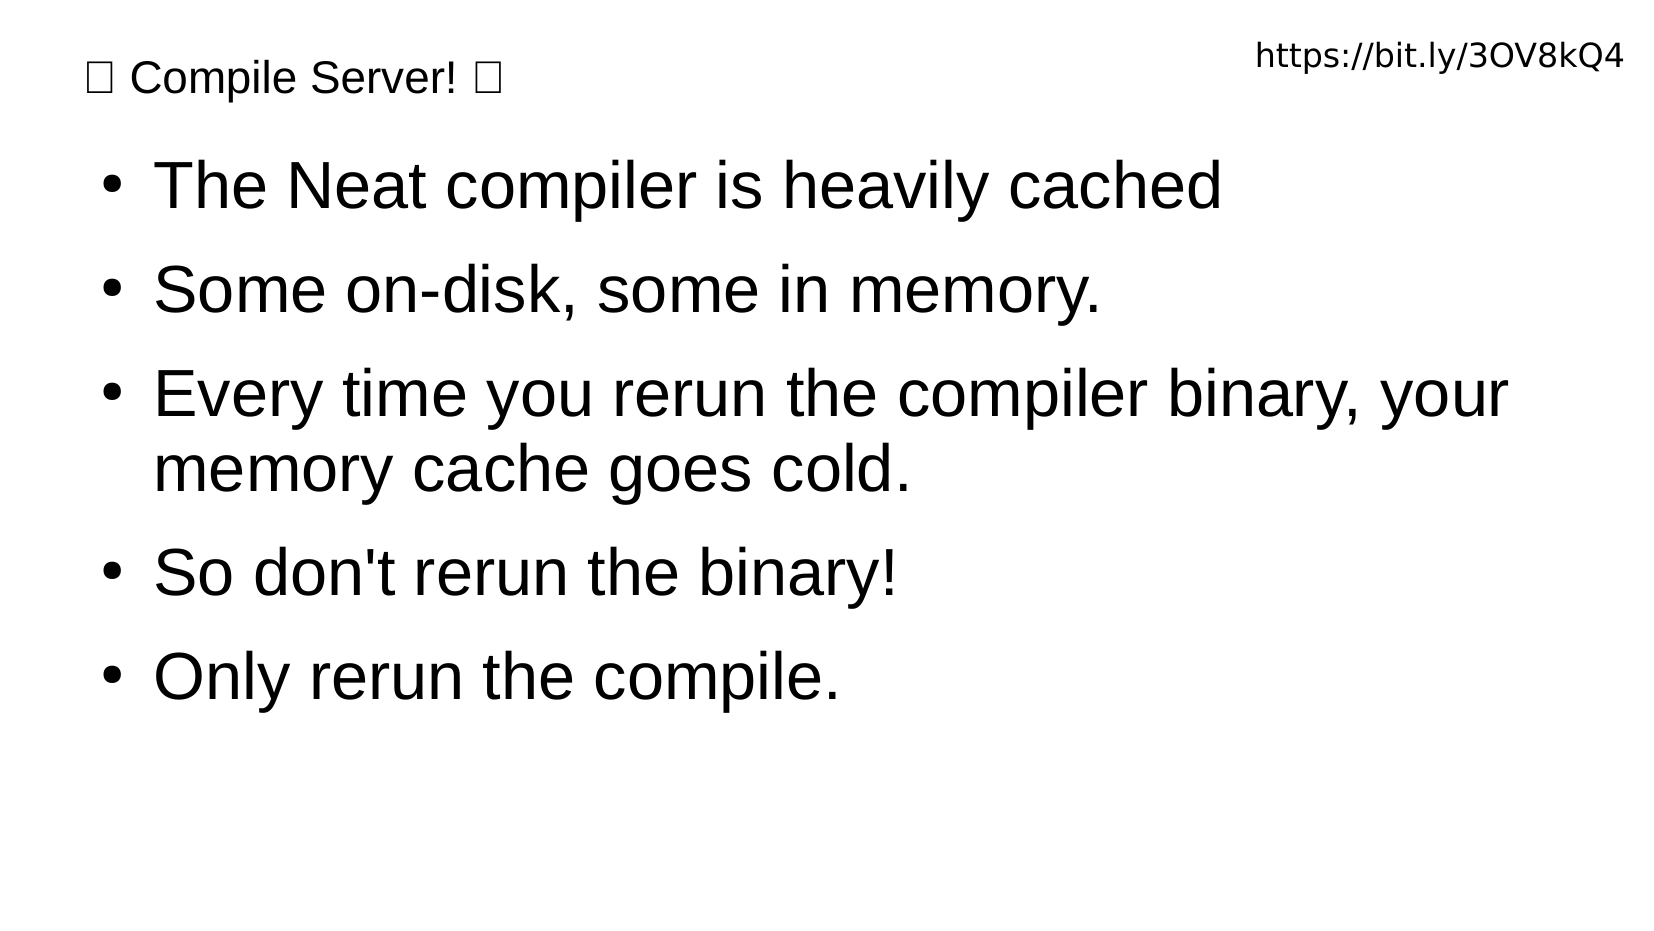

# ✨ Compile Server! ✨
The Neat compiler is heavily cached
Some on-disk, some in memory.
Every time you rerun the compiler binary, your memory cache goes cold.
So don't rerun the binary!
Only rerun the compile.